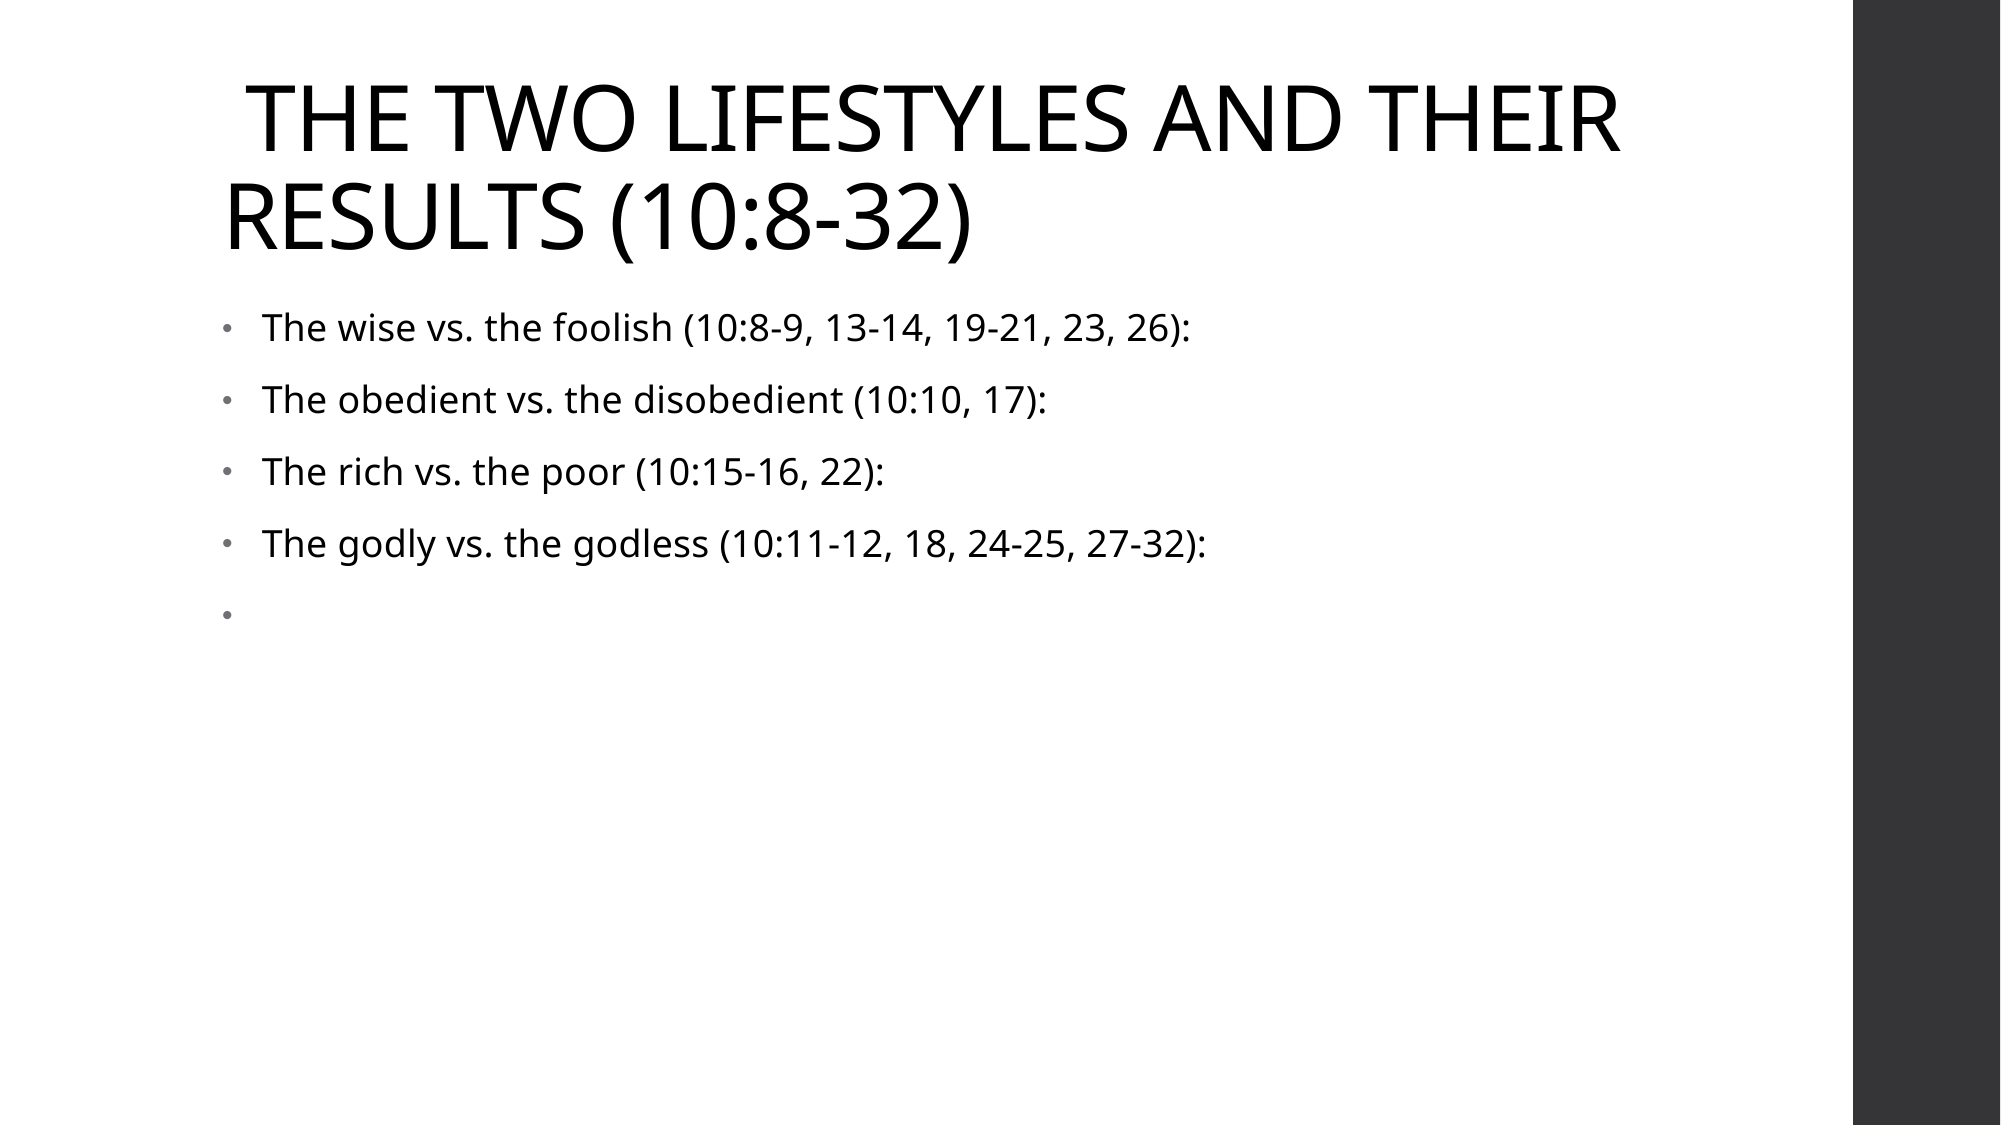

# THE TWO LIFESTYLES AND THEIR RESULTS (10:8-32)
 The wise vs. the foolish (10:8-9, 13-14, 19-21, 23, 26):
 The obedient vs. the disobedient (10:10, 17):
 The rich vs. the poor (10:15-16, 22):
 The godly vs. the godless (10:11-12, 18, 24-25, 27-32):